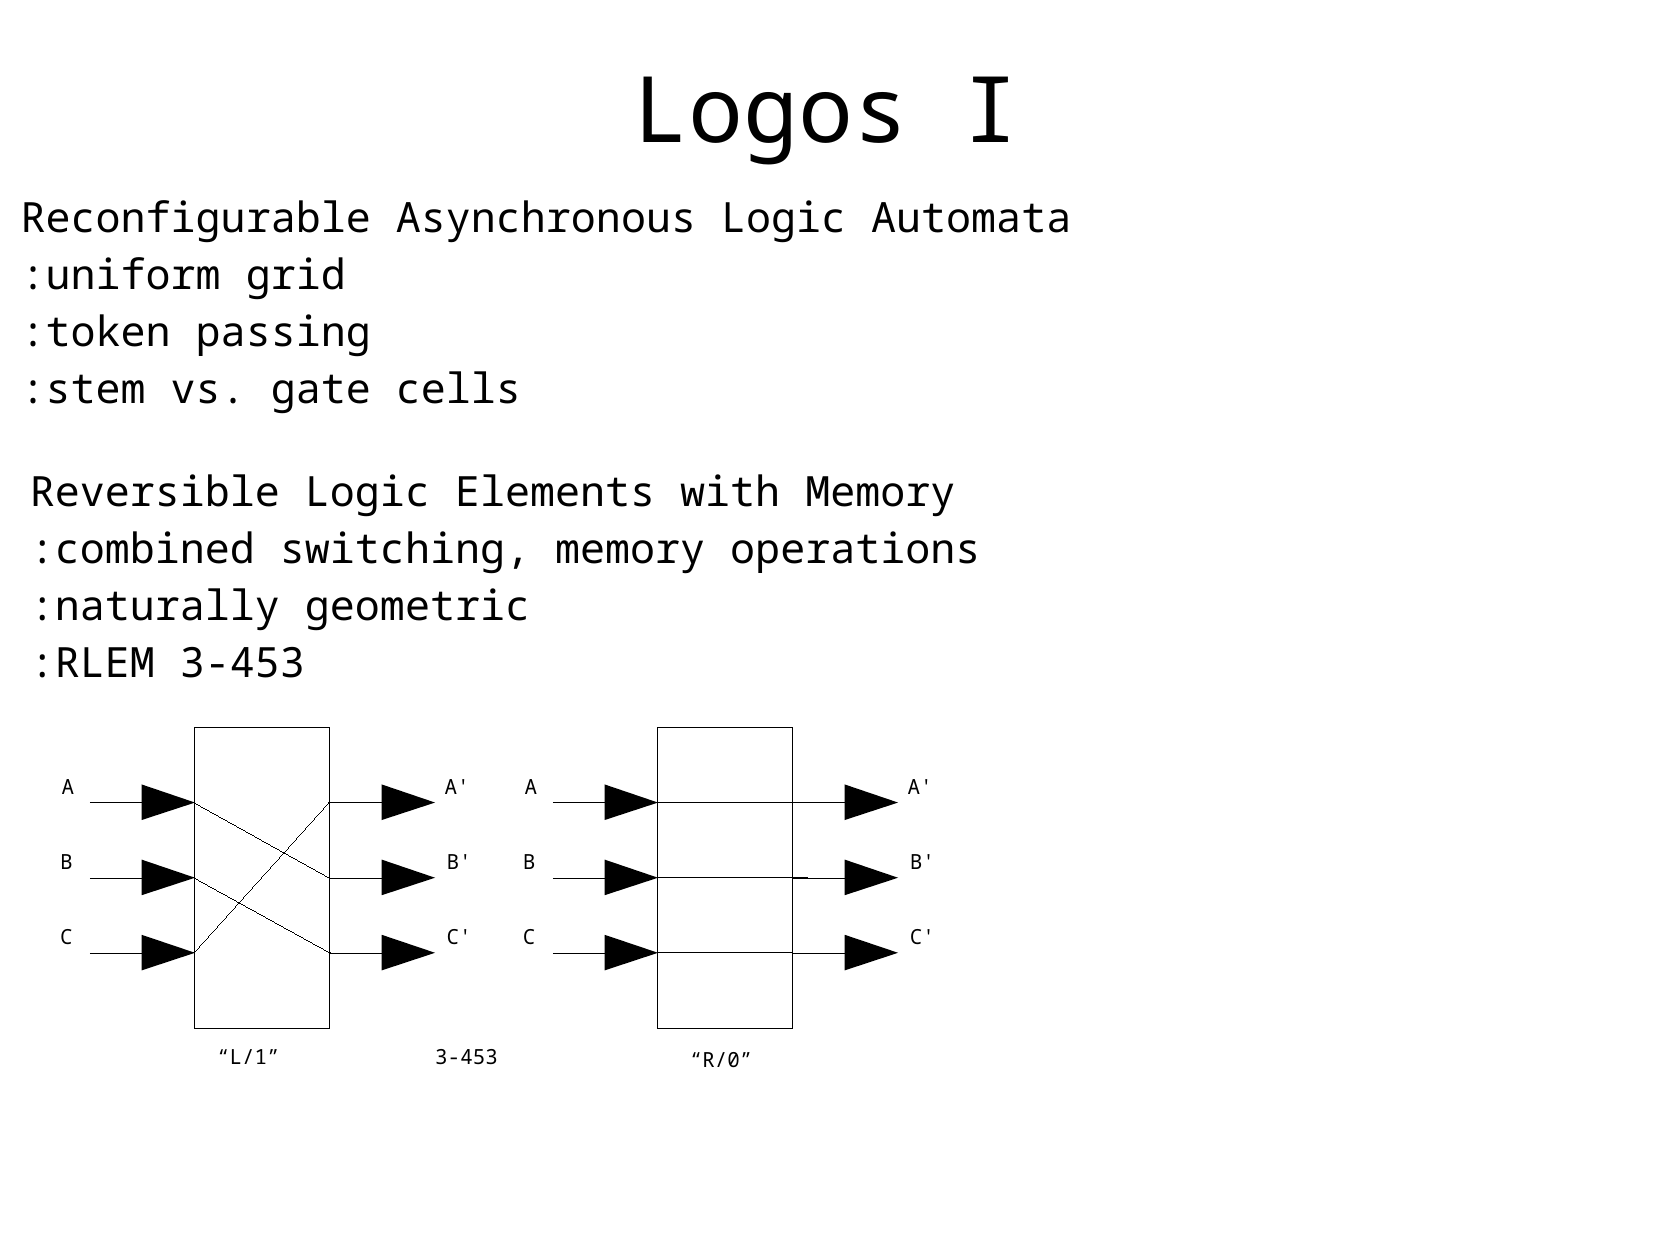

# Logos I
Reconfigurable Asynchronous Logic Automata
:uniform grid
:token passing
:stem vs. gate cells
Reversible Logic Elements with Memory
:combined switching, memory operations
:naturally geometric
:RLEM 3-453
A
A'
A
A'
B
B'
B
B'
C
C'
C
C'
“L/1”
3-453
“R/0”